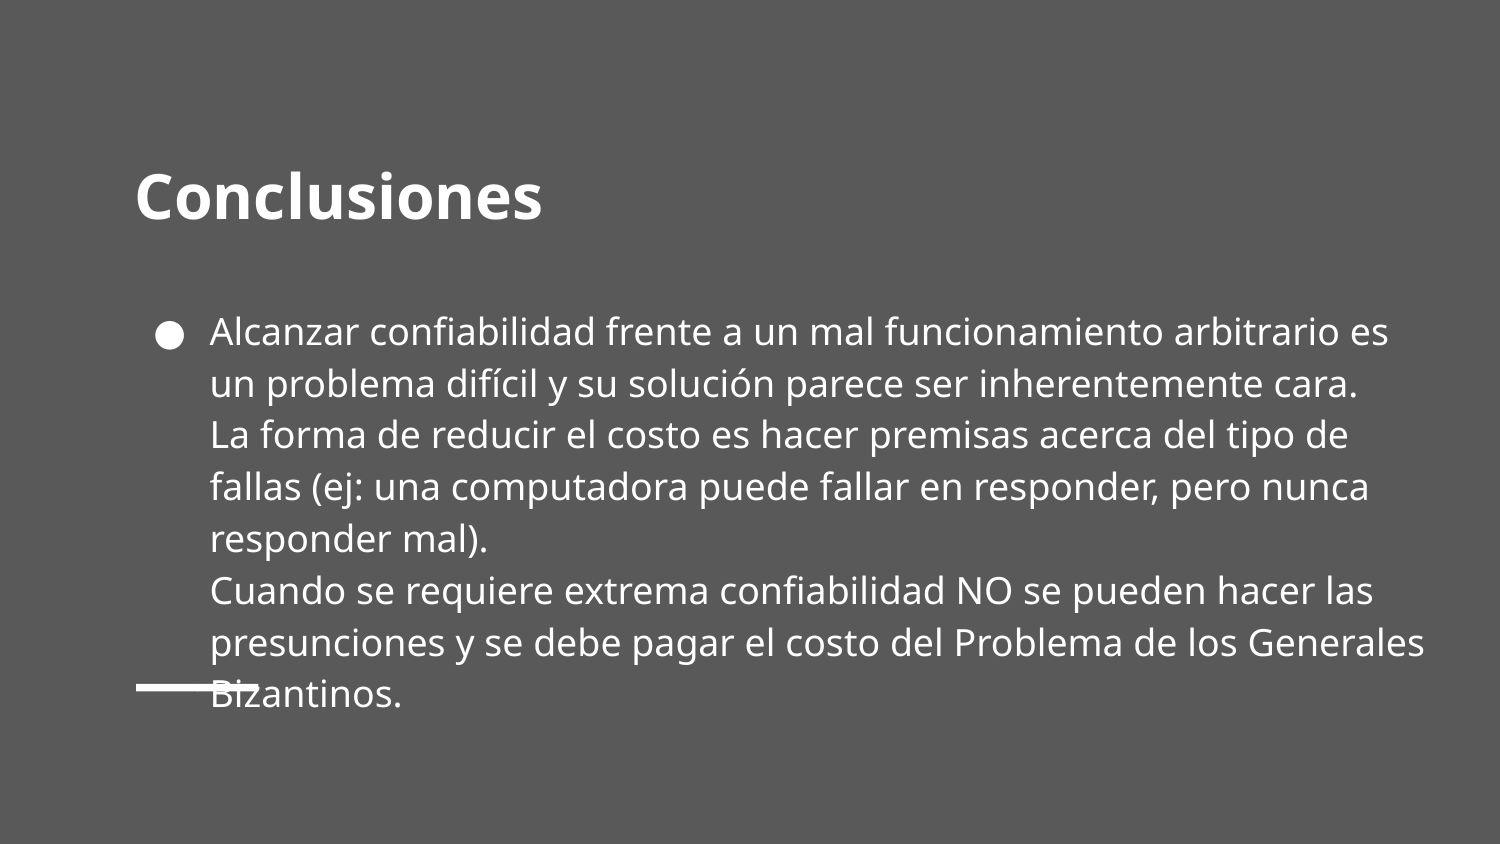

# Conclusiones
Alcanzar confiabilidad frente a un mal funcionamiento arbitrario es un problema difícil y su solución parece ser inherentemente cara.
La forma de reducir el costo es hacer premisas acerca del tipo de fallas (ej: una computadora puede fallar en responder, pero nunca responder mal).
Cuando se requiere extrema confiabilidad NO se pueden hacer las presunciones y se debe pagar el costo del Problema de los Generales Bizantinos.